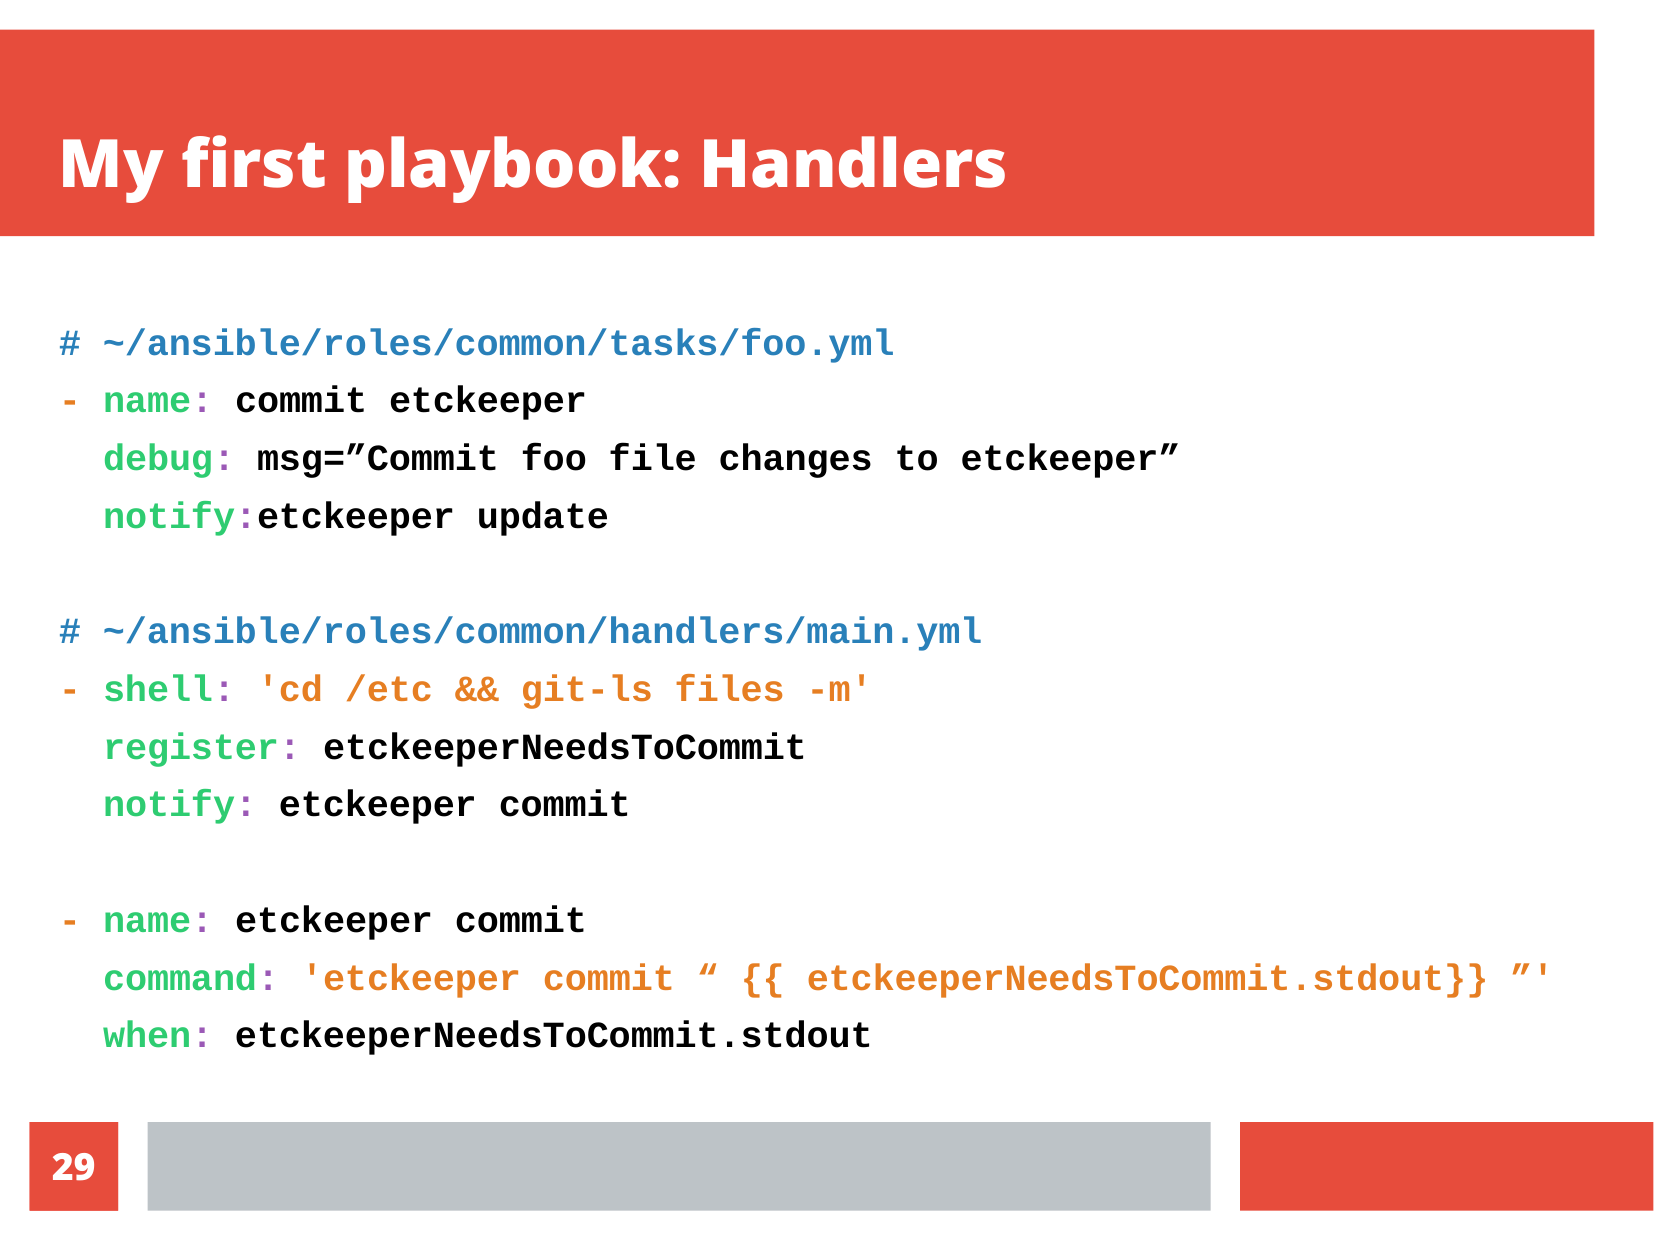

# My first playbook: Handlers
# ~/ansible/roles/common/tasks/foo.yml
- name: commit etckeeper
 debug: msg=”Commit foo file changes to etckeeper”
 notify:etckeeper update
# ~/ansible/roles/common/handlers/main.yml
- shell: 'cd /etc && git-ls files -m'
 register: etckeeperNeedsToCommit
 notify: etckeeper commit
- name: etckeeper commit
 command: 'etckeeper commit “ {{ etckeeperNeedsToCommit.stdout}} ”'
 when: etckeeperNeedsToCommit.stdout
29